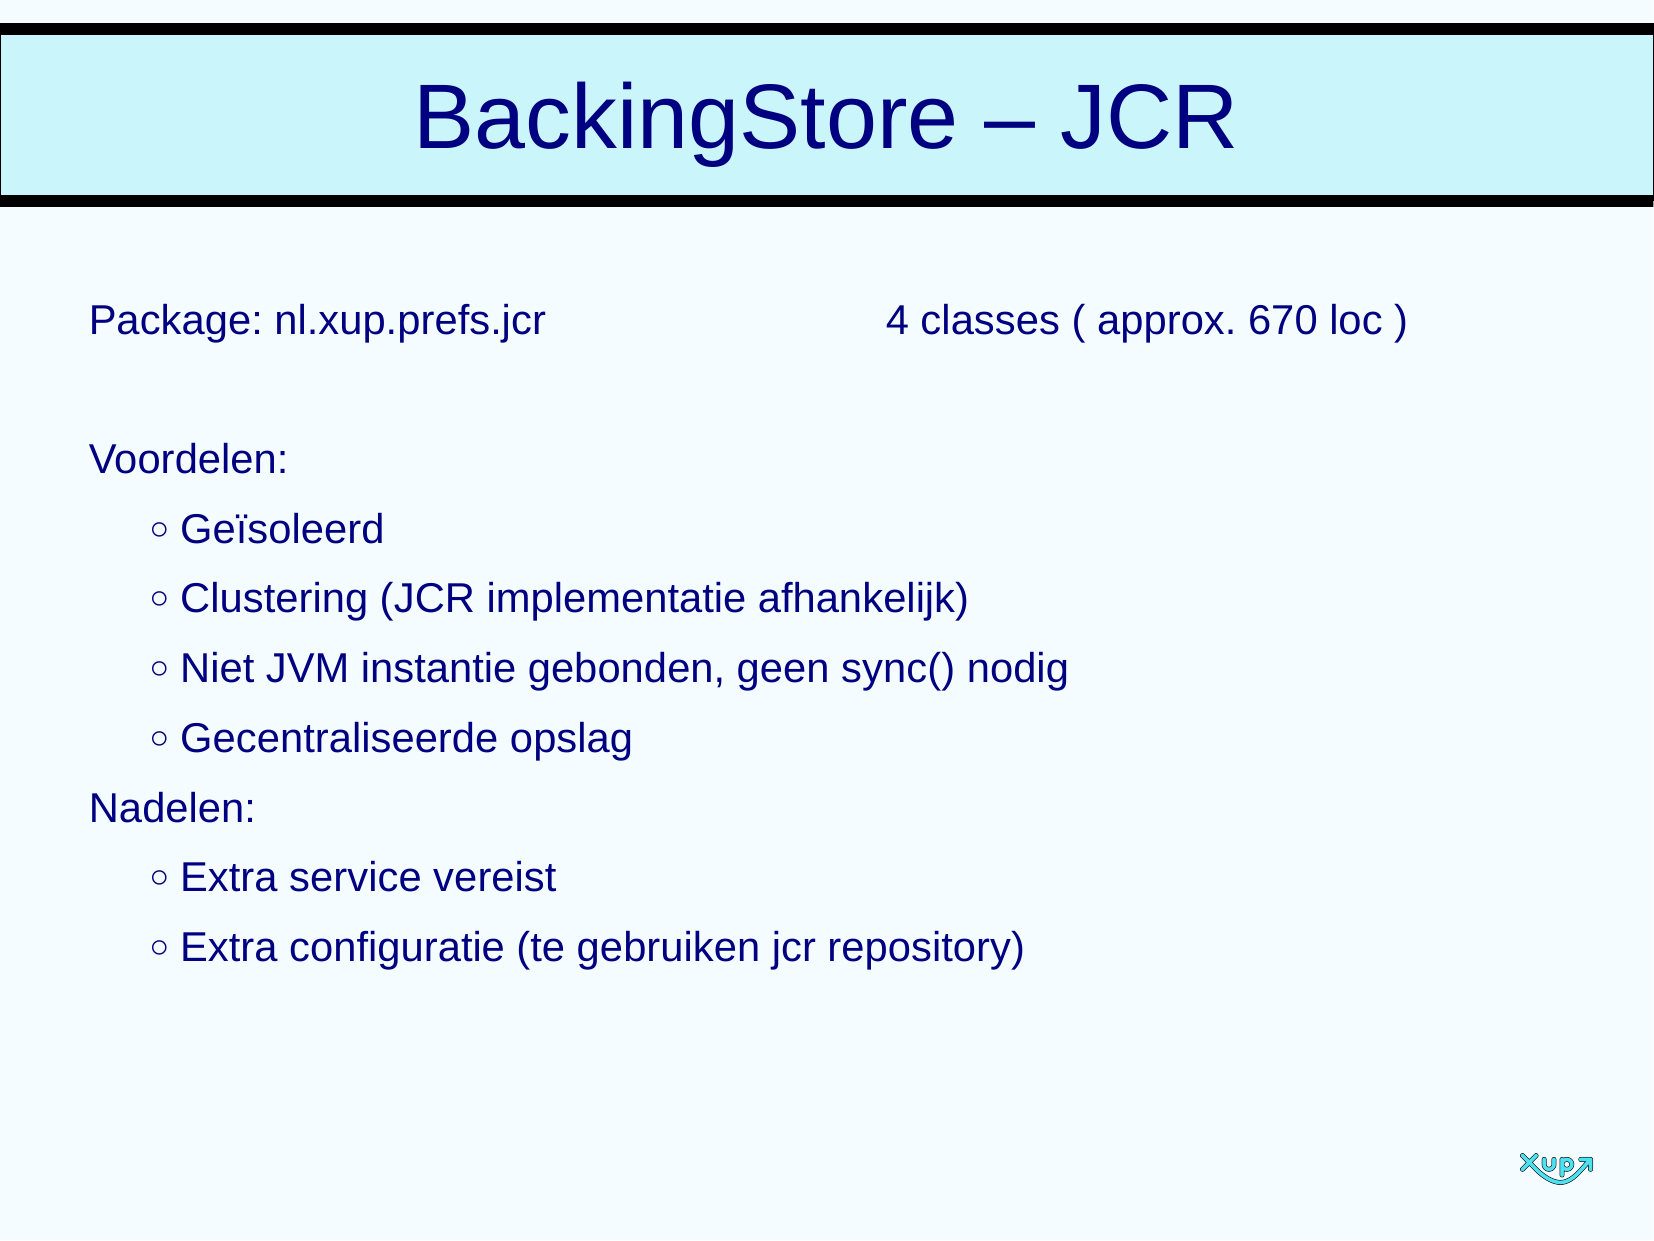

# BackingStore – JCR
Package: nl.xup.prefs.jcr					4 classes ( approx. 670 loc )
Voordelen:
Geïsoleerd
Clustering (JCR implementatie afhankelijk)
Niet JVM instantie gebonden, geen sync() nodig
Gecentraliseerde opslag
Nadelen:
Extra service vereist
Extra configuratie (te gebruiken jcr repository)